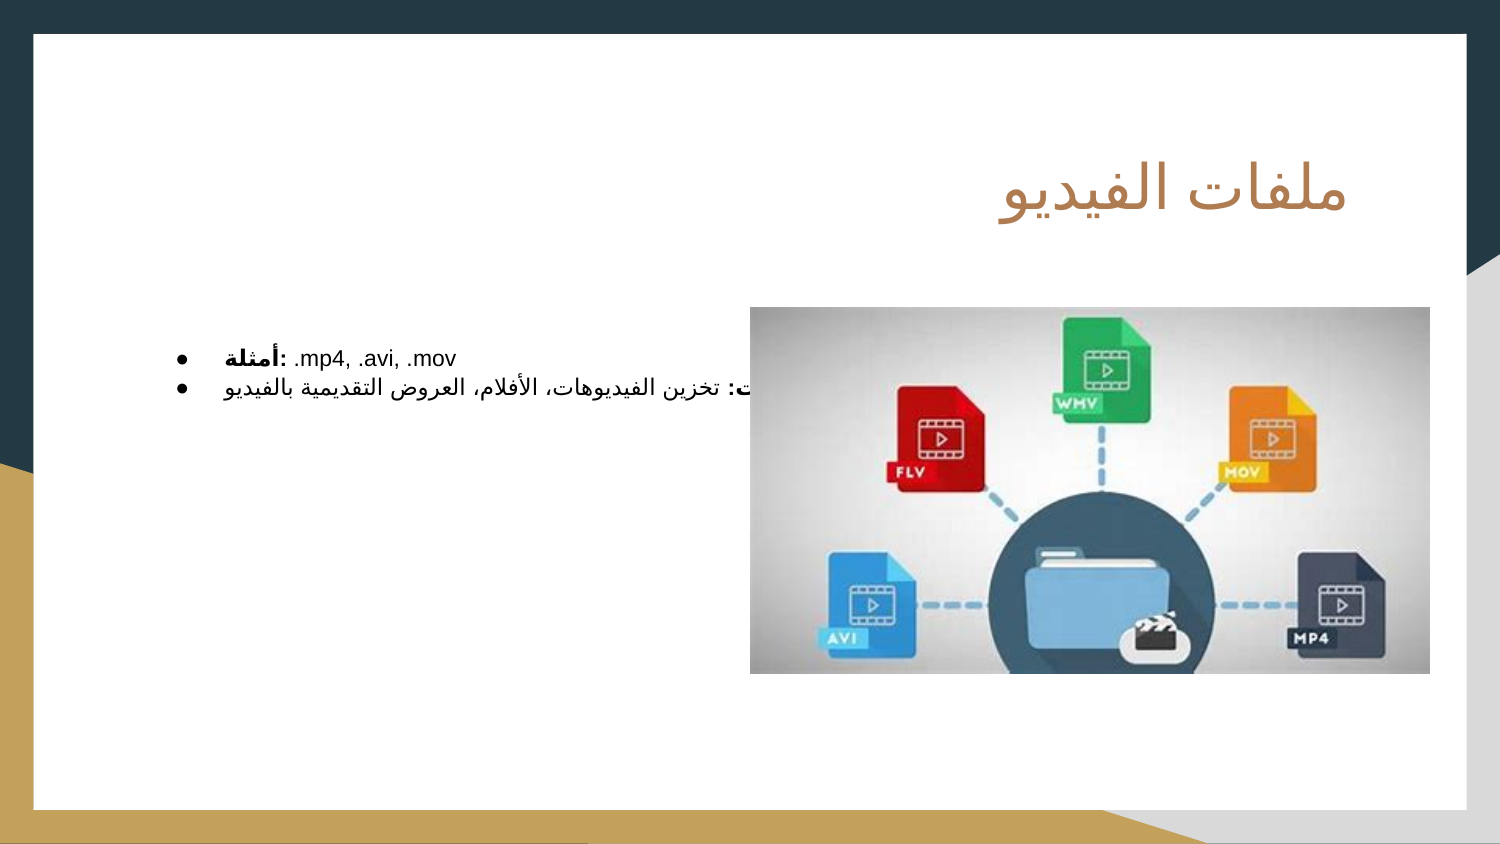

# ملفات الفيديو
أمثلة: .mp4, .avi, .mov
الاستخدامات: تخزين الفيديوهات، الأفلام، العروض التقديمية بالفيديو.